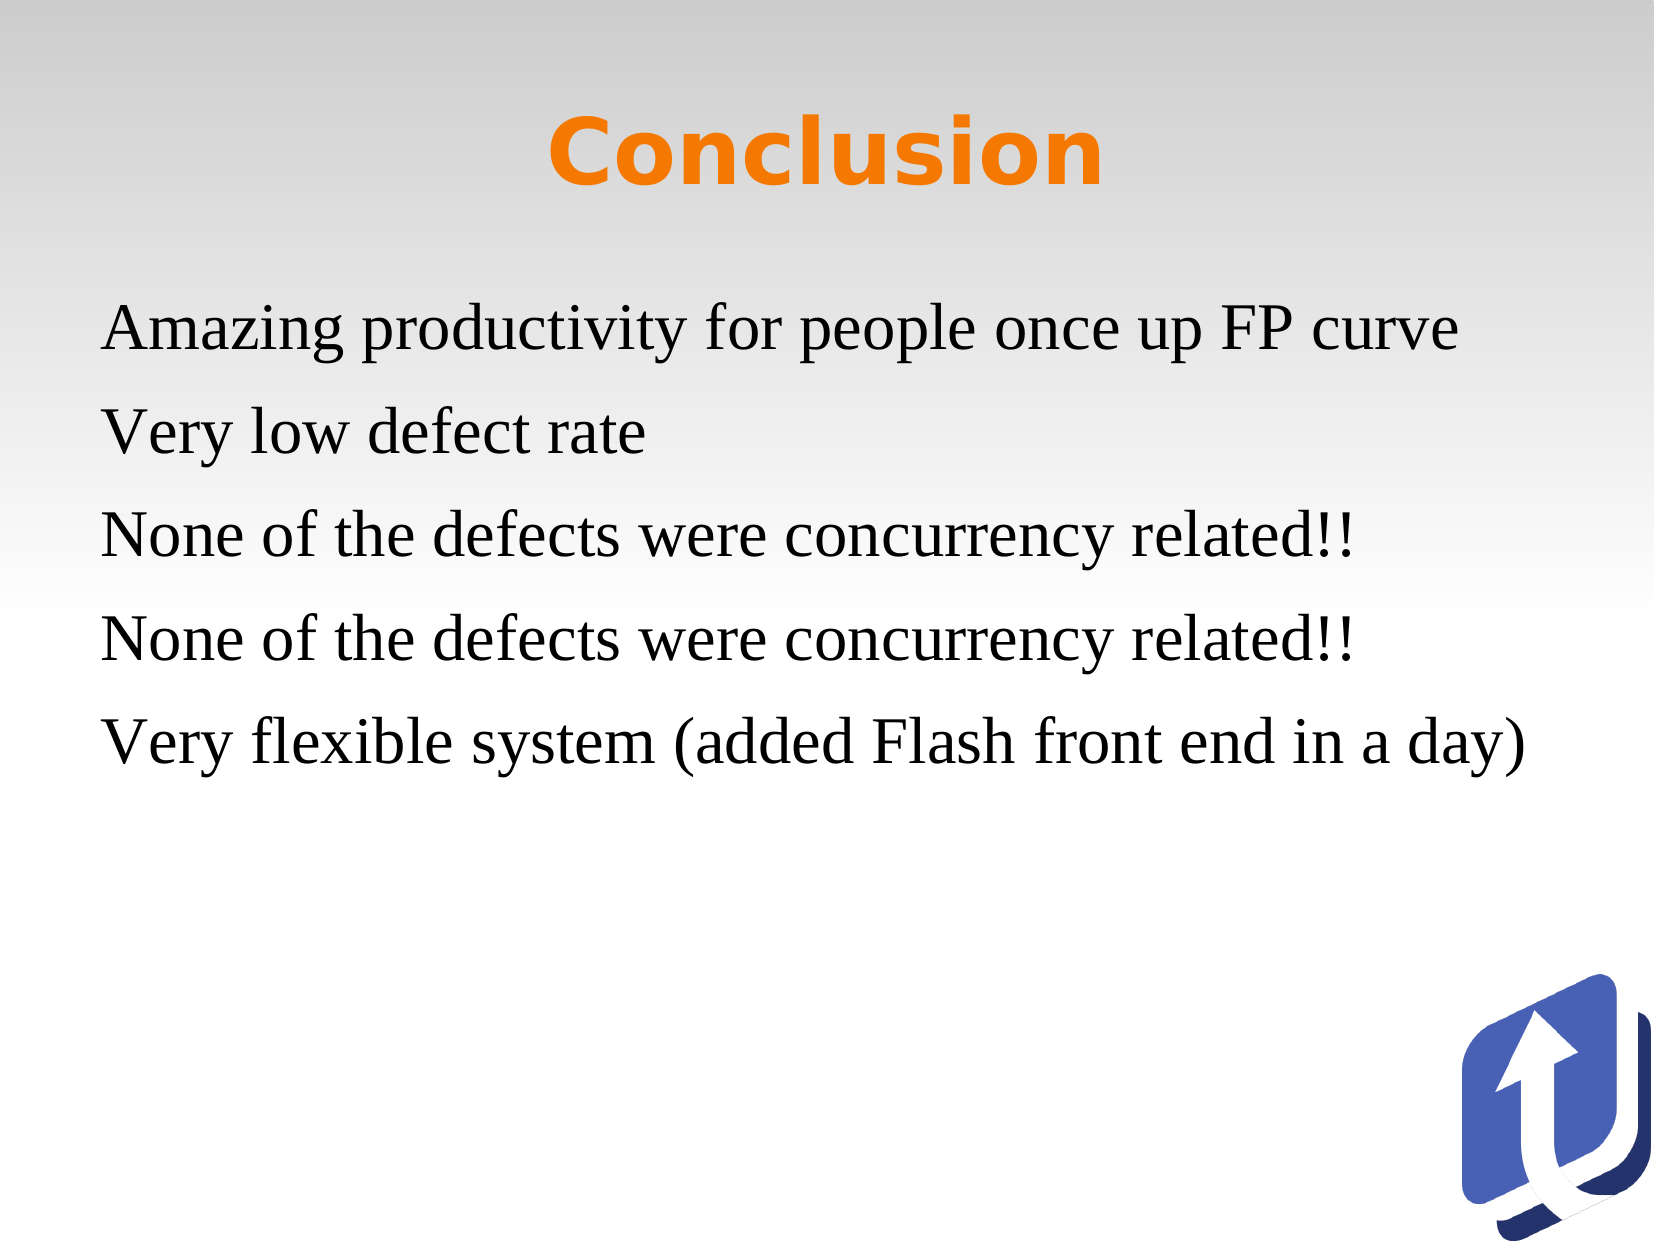

# Conclusion
Amazing productivity for people once up FP curve
Very low defect rate
None of the defects were concurrency related!!
None of the defects were concurrency related!!
Very flexible system (added Flash front end in a day)